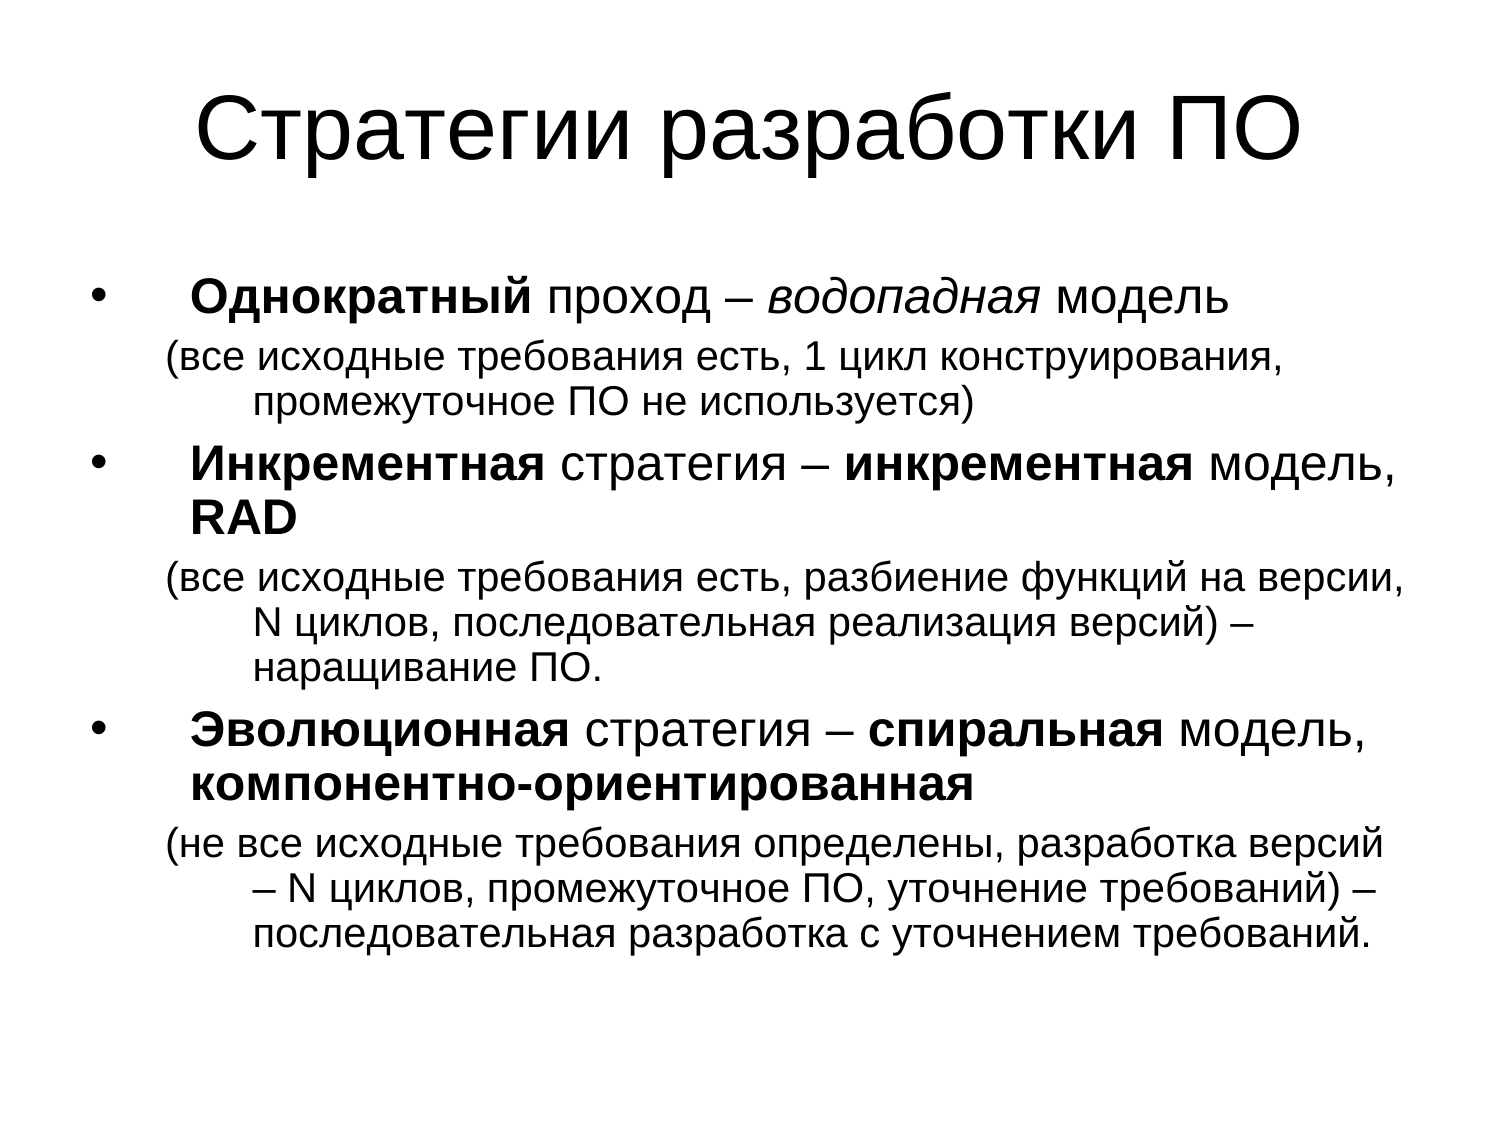

# Стратегии разработки ПО
Однократный проход – водопадная модель
(все исходные требования есть, 1 цикл конструирования, промежуточное ПО не используется)
Инкрементная стратегия – инкрементная модель, RAD
(все исходные требования есть, разбиение функций на версии, N циклов, последовательная реализация версий) – наращивание ПО.
Эволюционная стратегия – спиральная модель, компонентно-ориентированная
(не все исходные требования определены, разработка версий – N циклов, промежуточное ПО, уточнение требований) – последовательная разработка с уточнением требований.